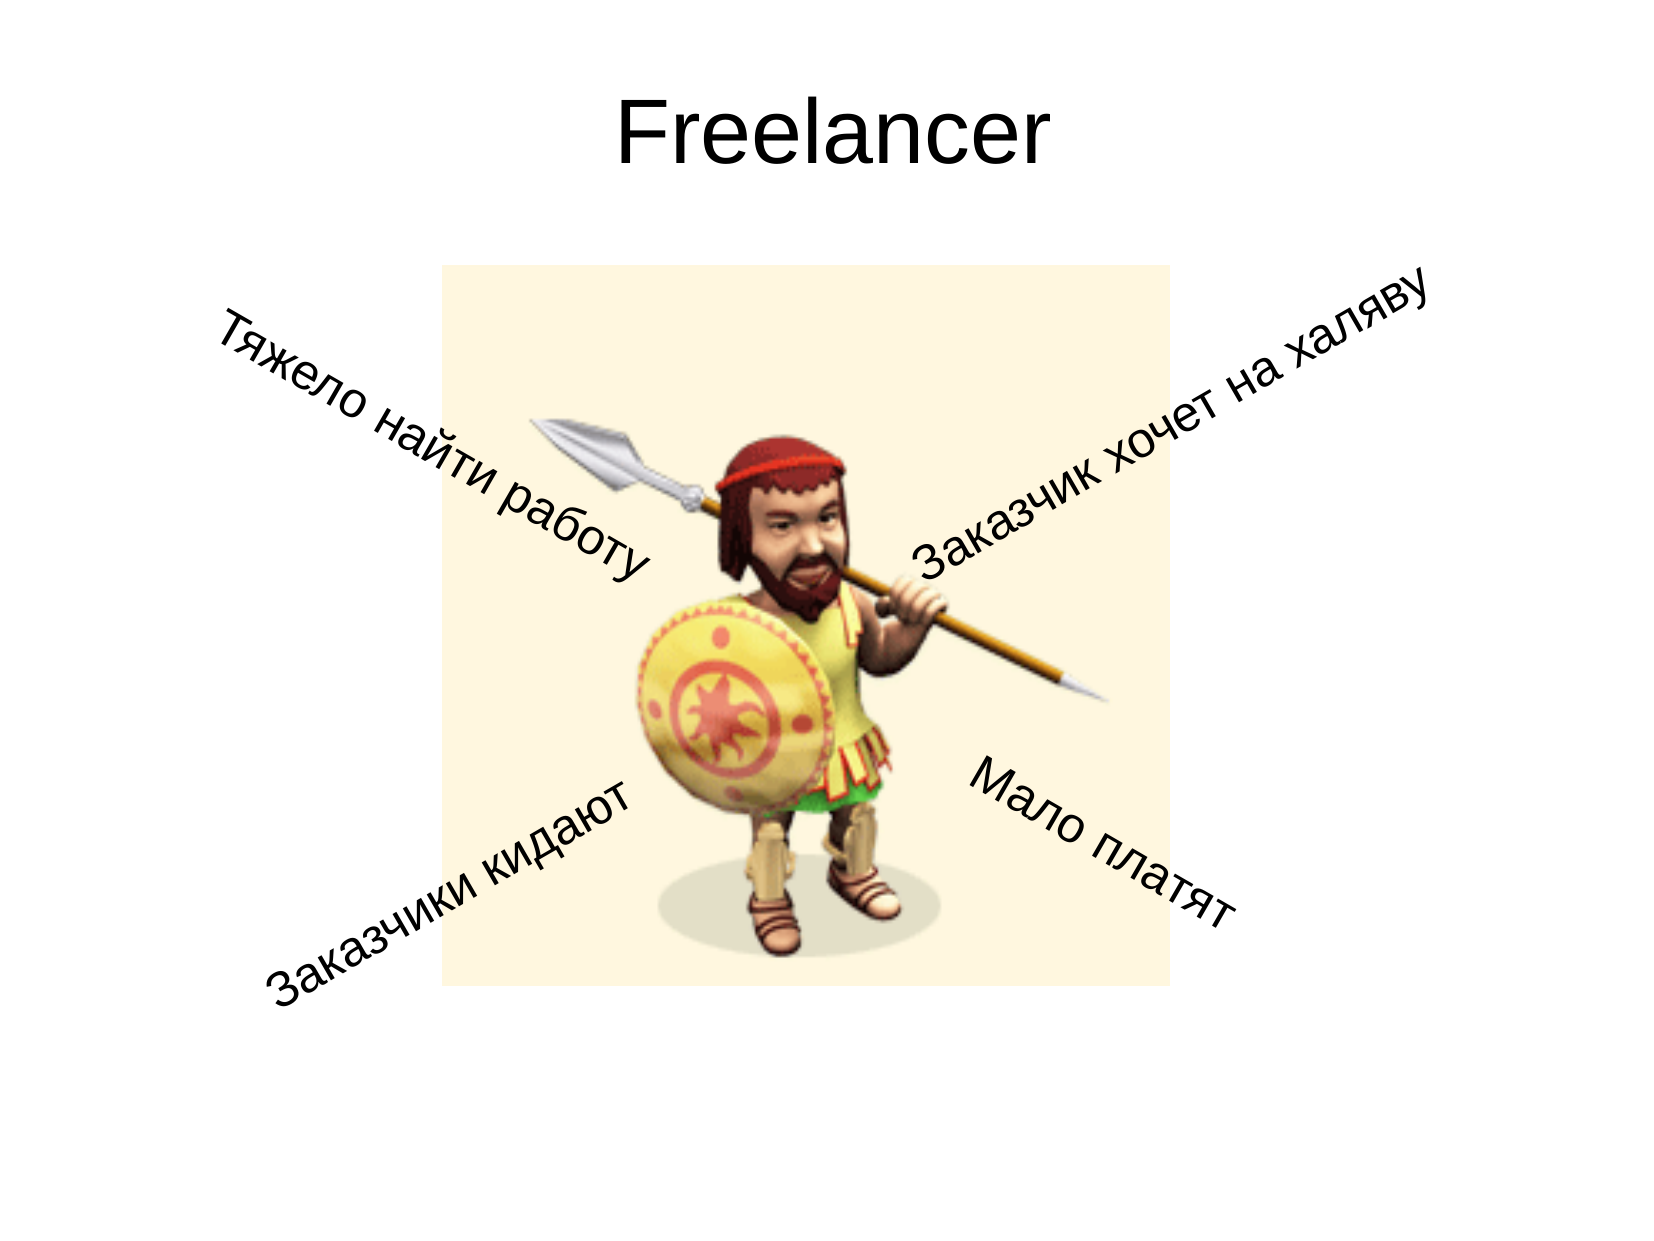

# Freelancer
Заказчик хочет на халяву
Тяжело найти работу
Заказчики кидают
Мало платят